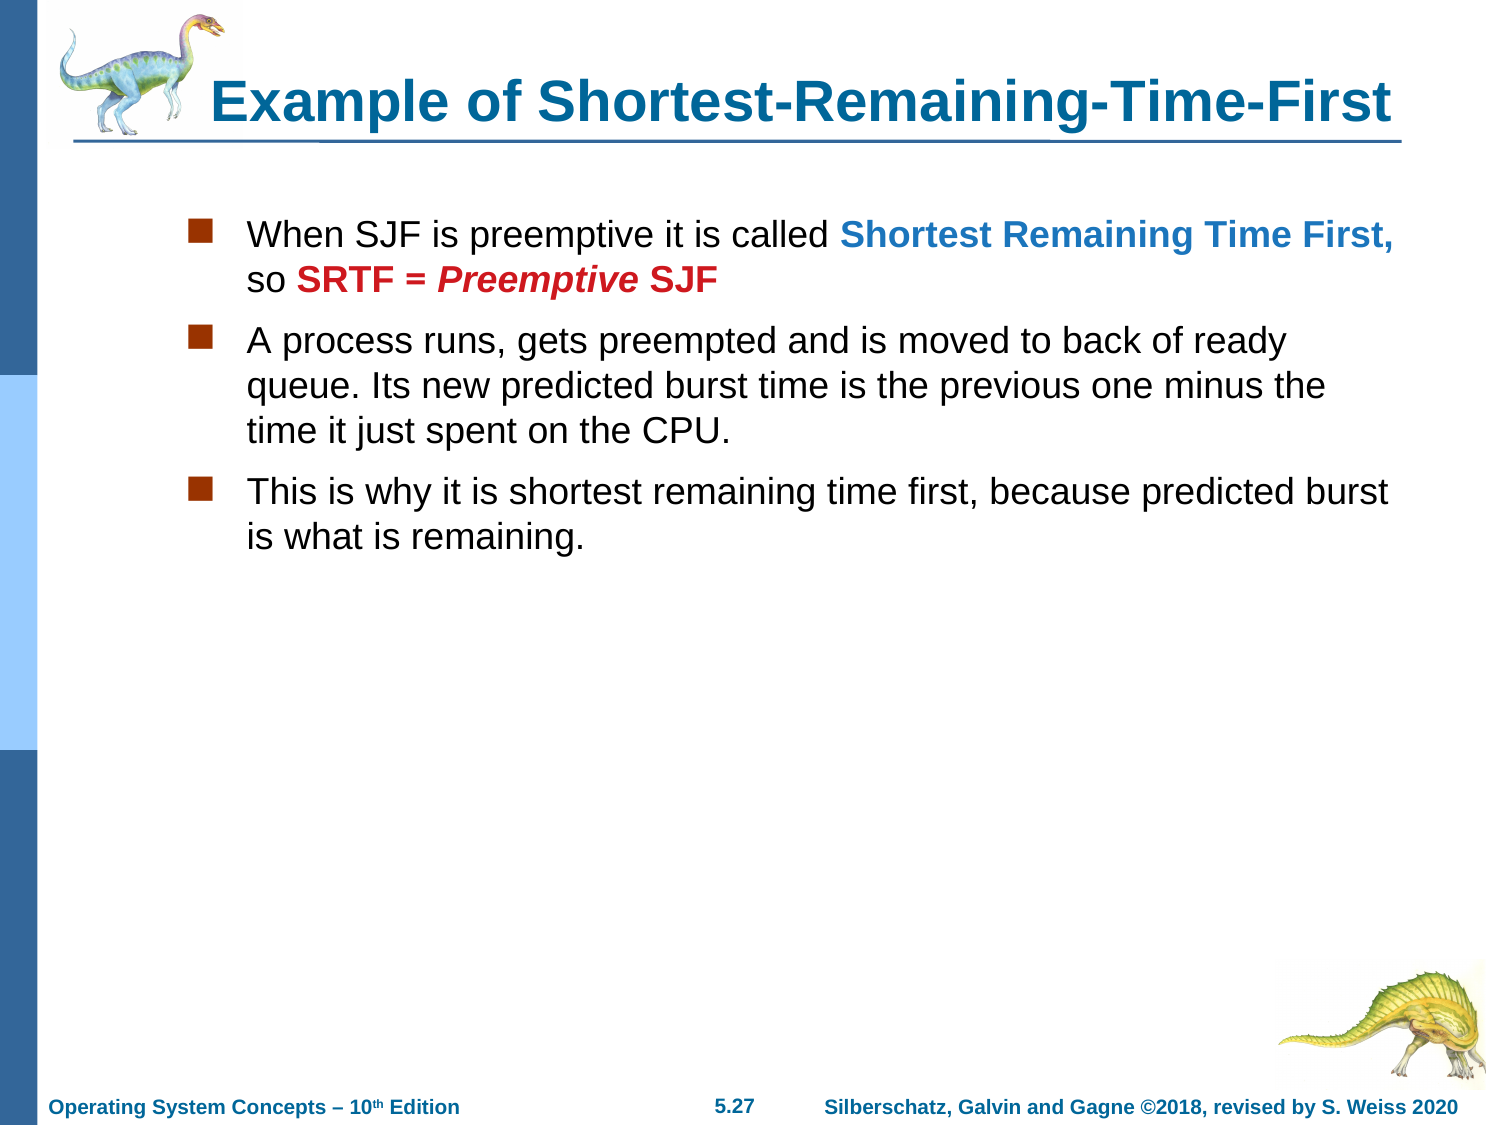

Example of Shortest-Remaining-Time-First
When SJF is preemptive it is called Shortest Remaining Time First, so SRTF = Preemptive SJF
A process runs, gets preempted and is moved to back of ready queue. Its new predicted burst time is the previous one minus the time it just spent on the CPU.
This is why it is shortest remaining time first, because predicted burst is what is remaining.